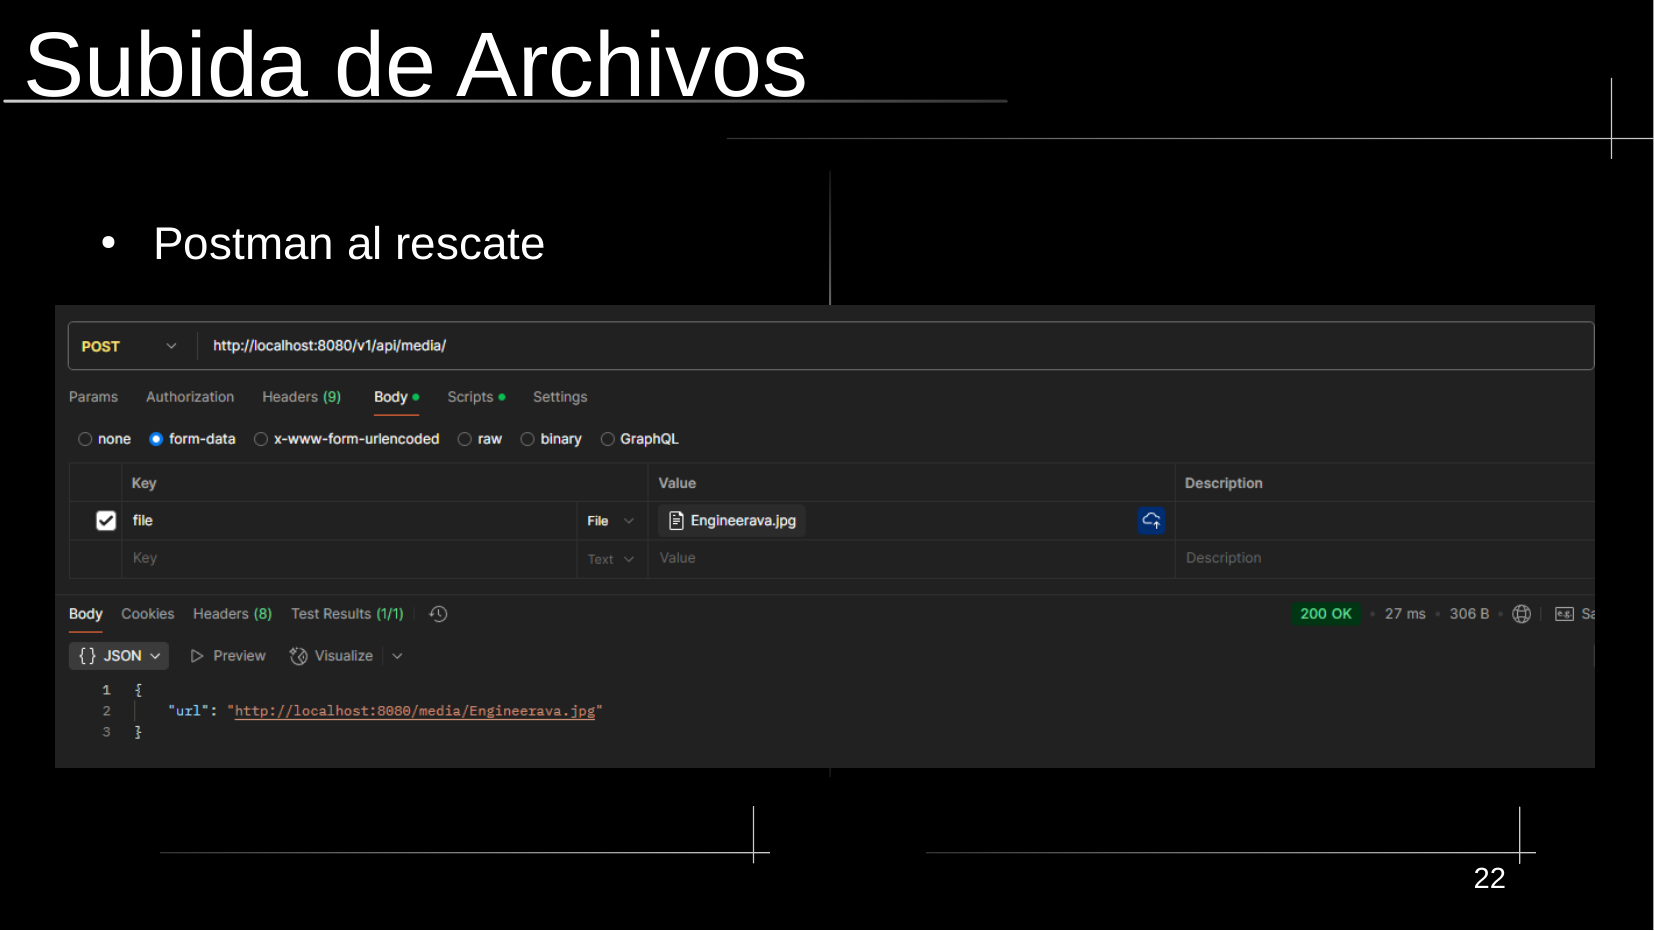

# Subida de Archivos
Postman al rescate
22